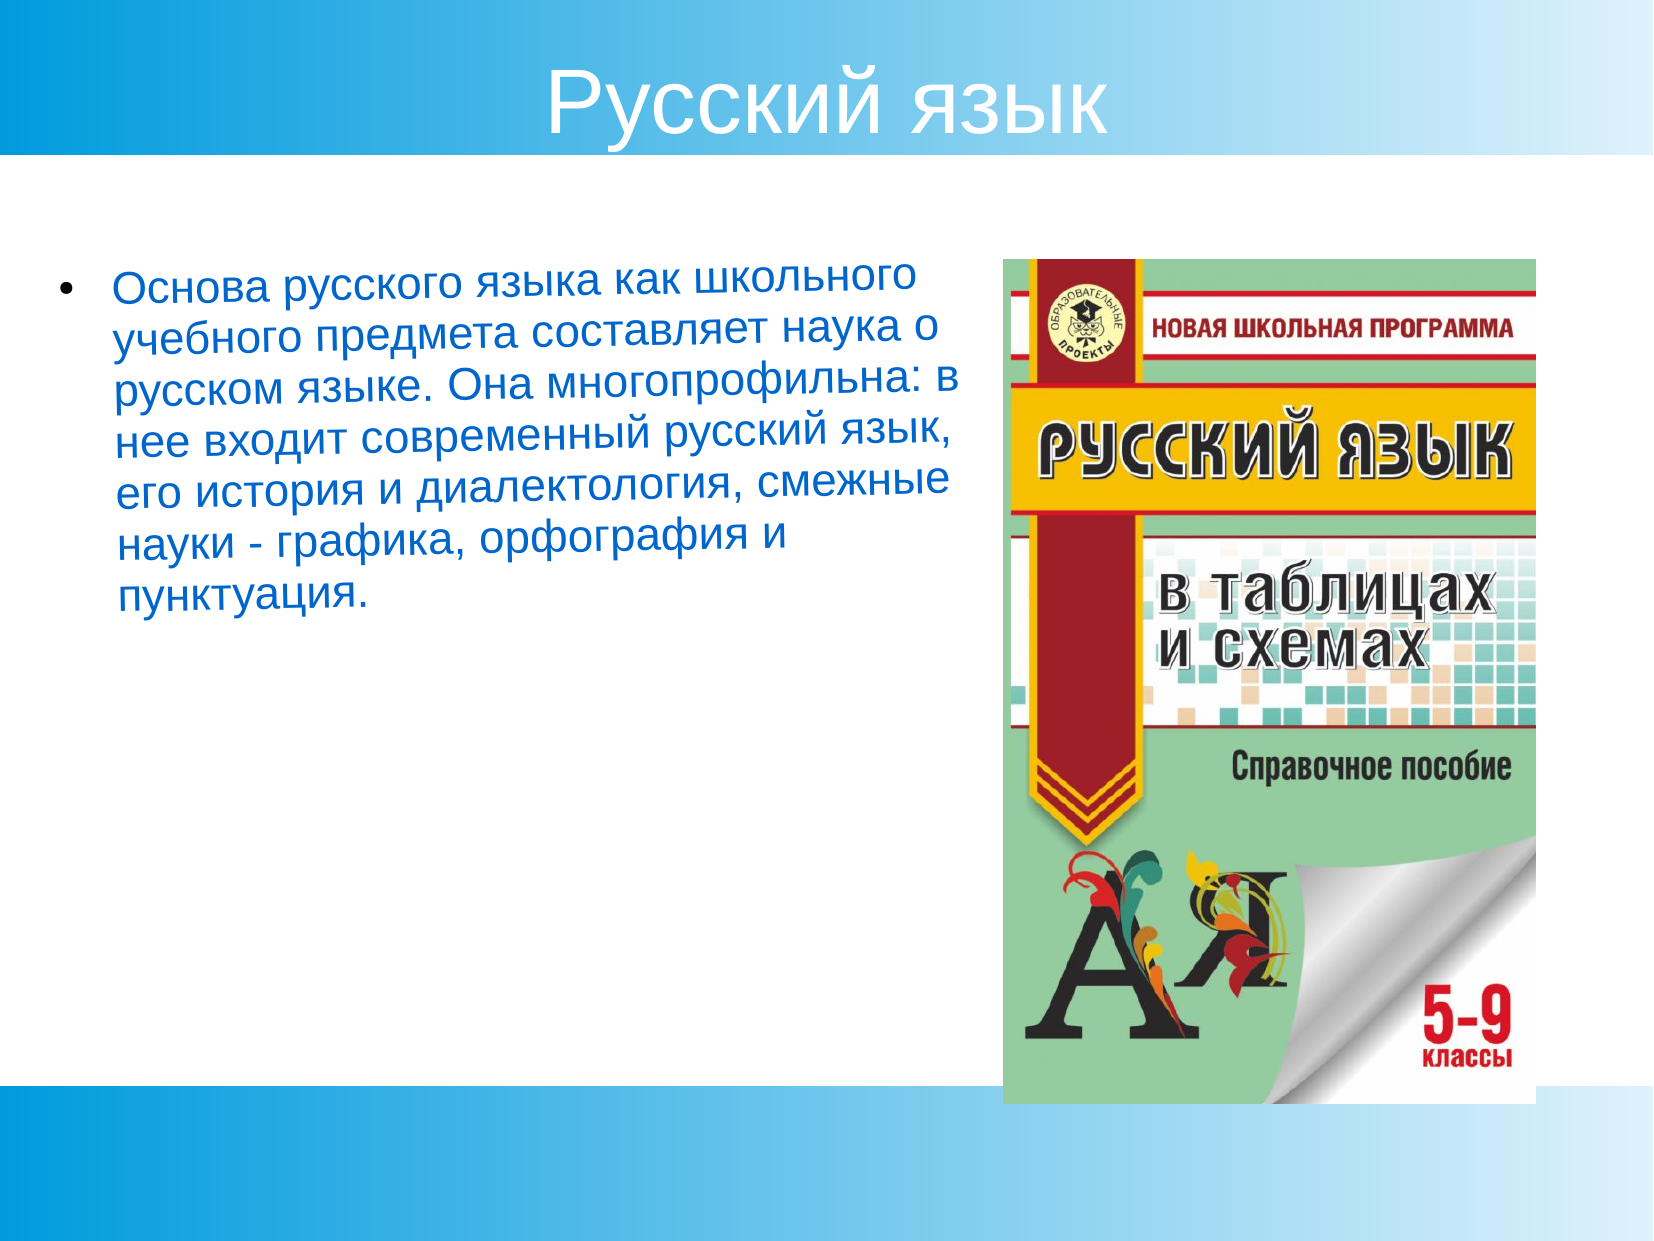

# Русский язык
Основа русского языка как школьного учебного предмета составляет наука о русском языке. Она многопрофильна: в нее входит современный русский язык, его история и диалектология, смежные науки - графика, орфография и пунктуация.